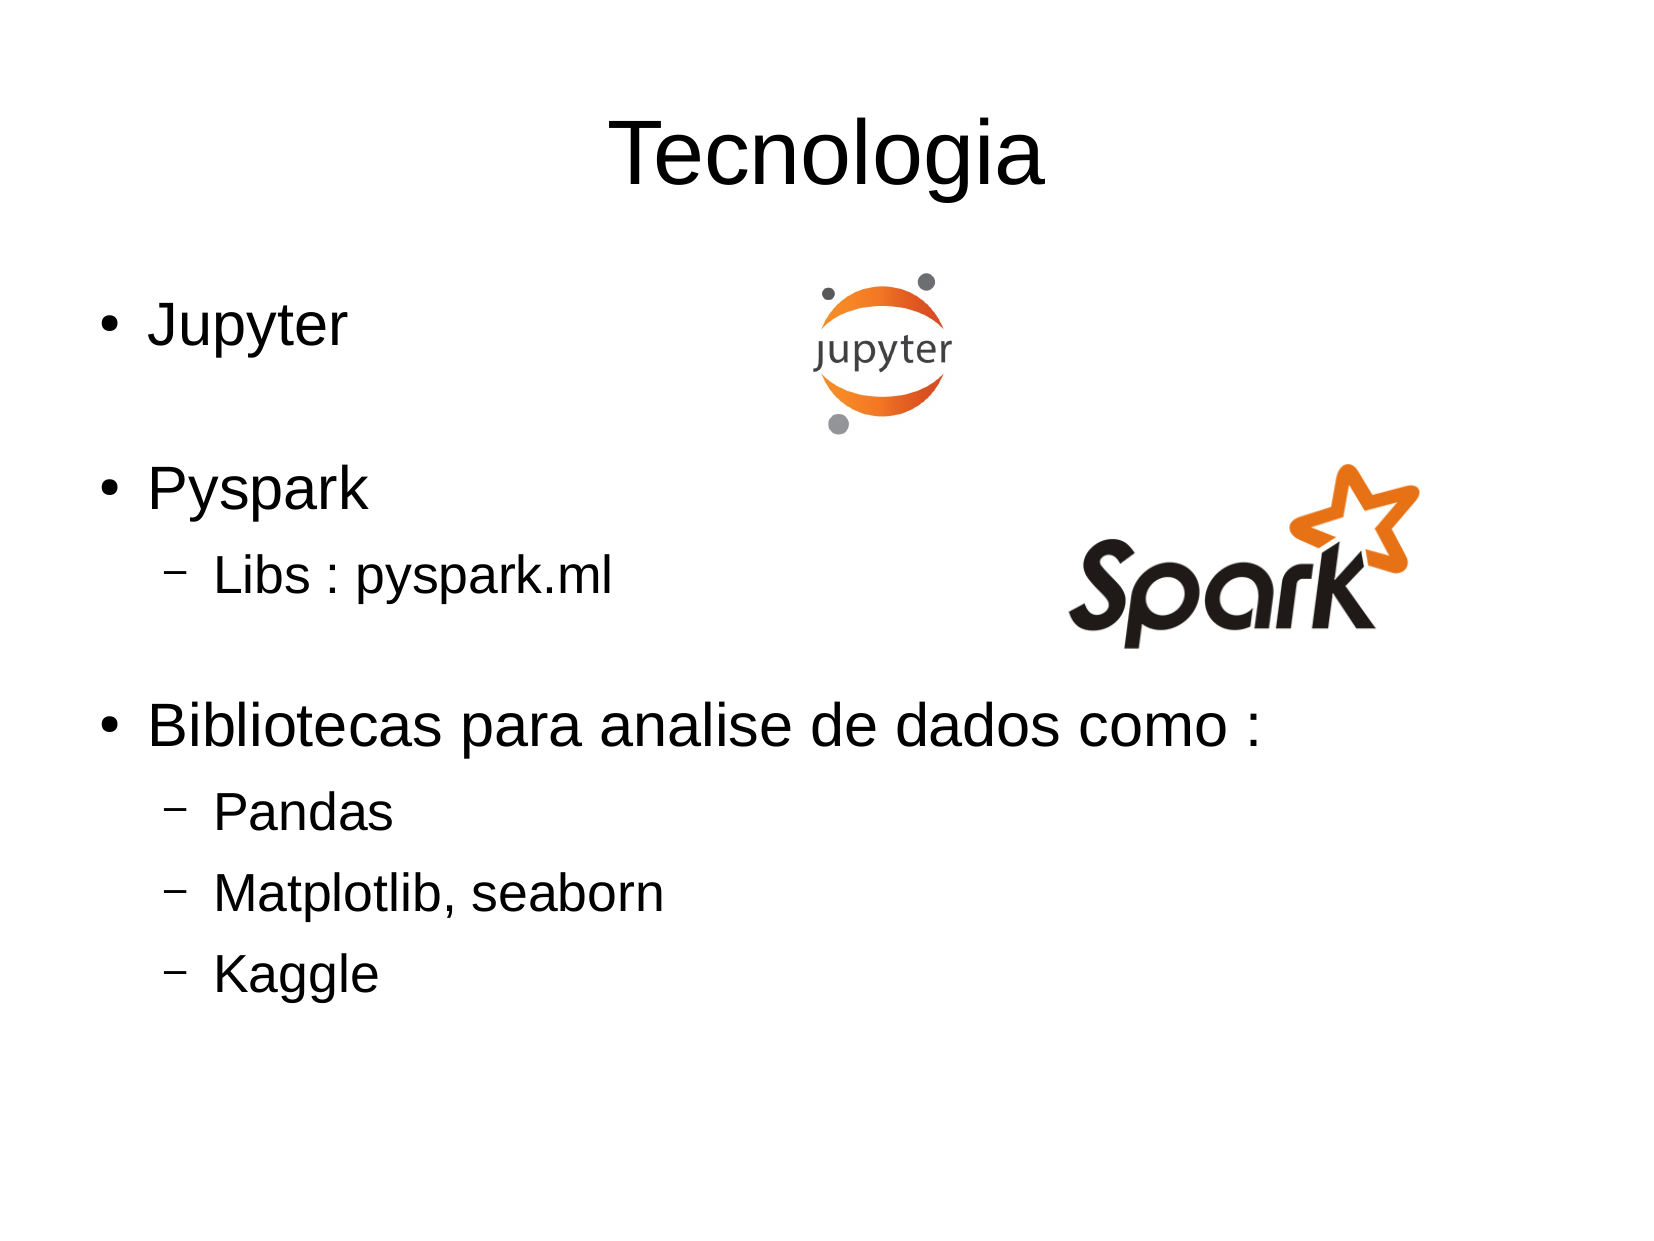

# Tecnologia
Jupyter
Pyspark
Libs : pyspark.ml
Bibliotecas para analise de dados como :
Pandas
Matplotlib, seaborn
Kaggle